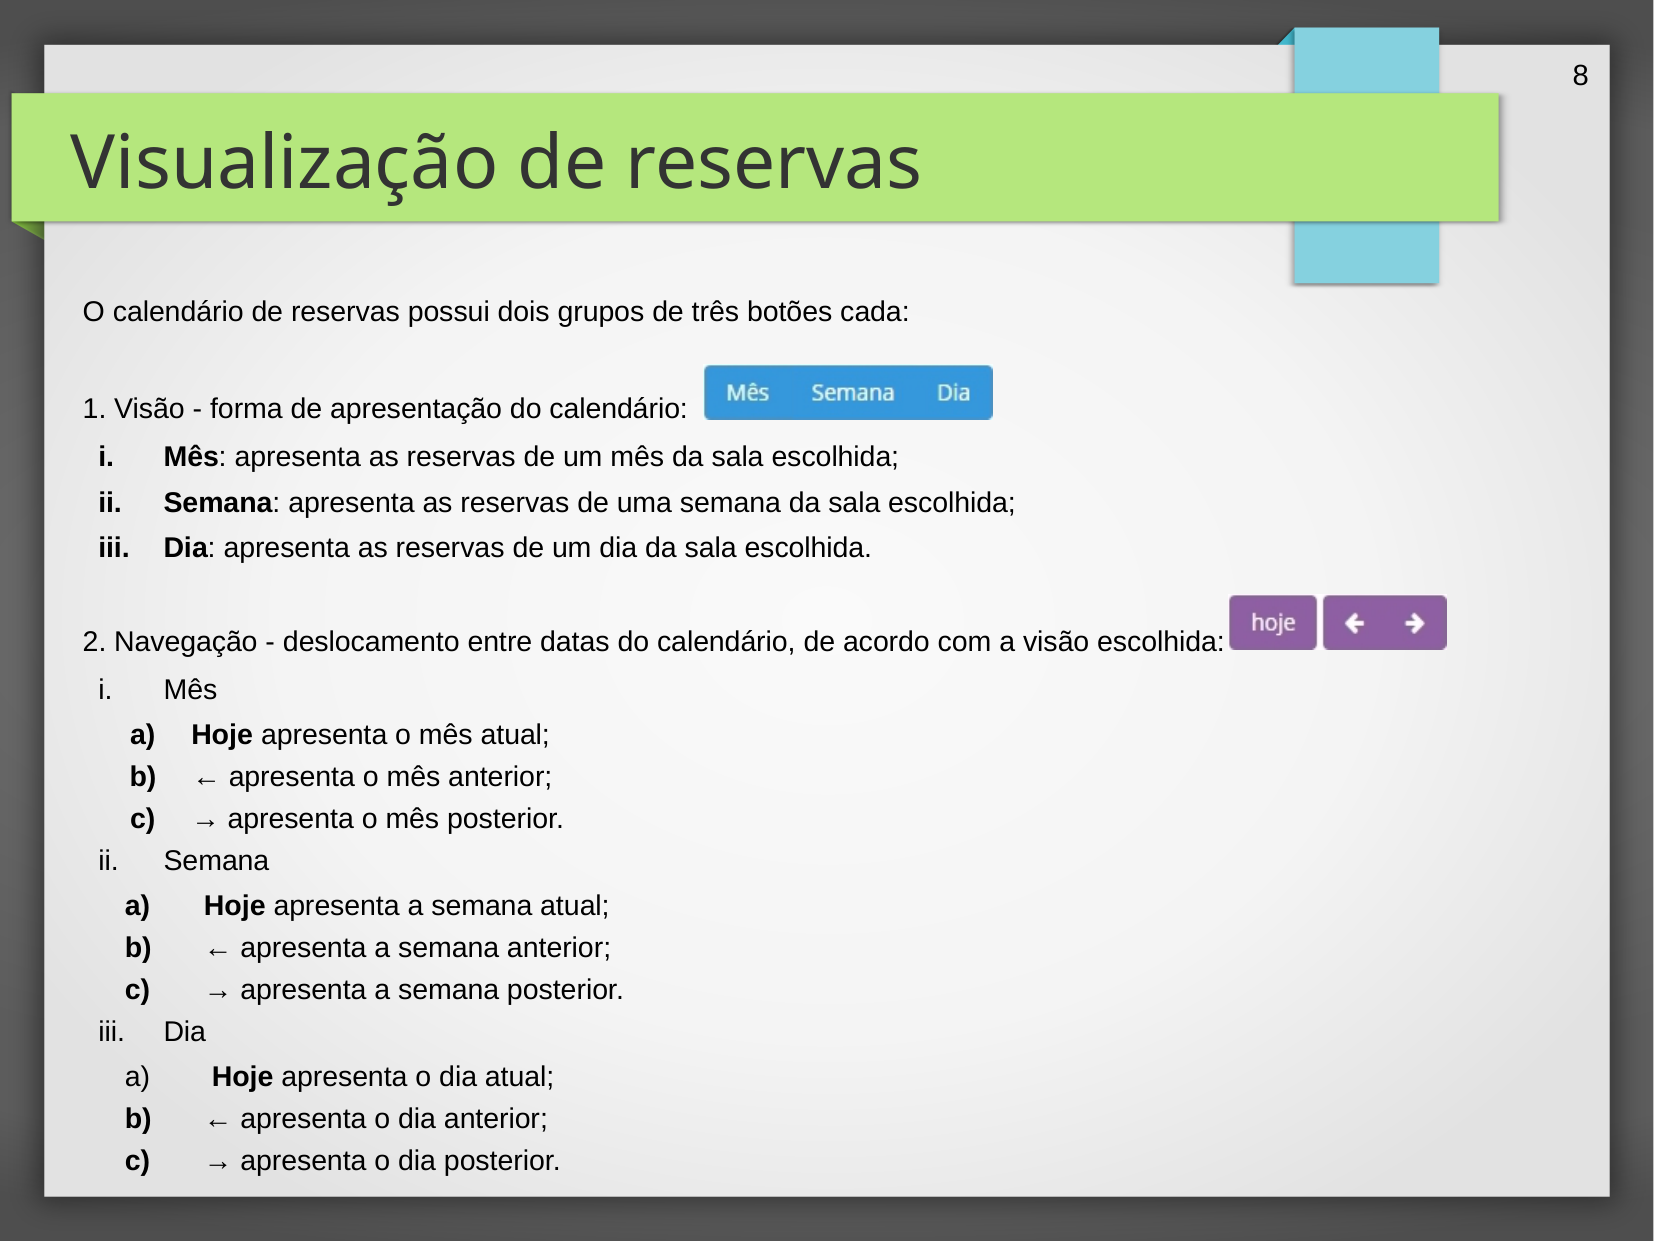

8
# Visualização de reservas
O calendário de reservas possui dois grupos de três botões cada:
 Visão - forma de apresentação do calendário:
Mês: apresenta as reservas de um mês da sala escolhida;
Semana: apresenta as reservas de uma semana da sala escolhida;
Dia: apresenta as reservas de um dia da sala escolhida.
 Navegação - deslocamento entre datas do calendário, de acordo com a visão escolhida:
Mês
Hoje apresenta o mês atual;
← apresenta o mês anterior;
→ apresenta o mês posterior.
Semana
Hoje apresenta a semana atual;
← apresenta a semana anterior;
→ apresenta a semana posterior.
Dia
 Hoje apresenta o dia atual;
← apresenta o dia anterior;
→ apresenta o dia posterior.